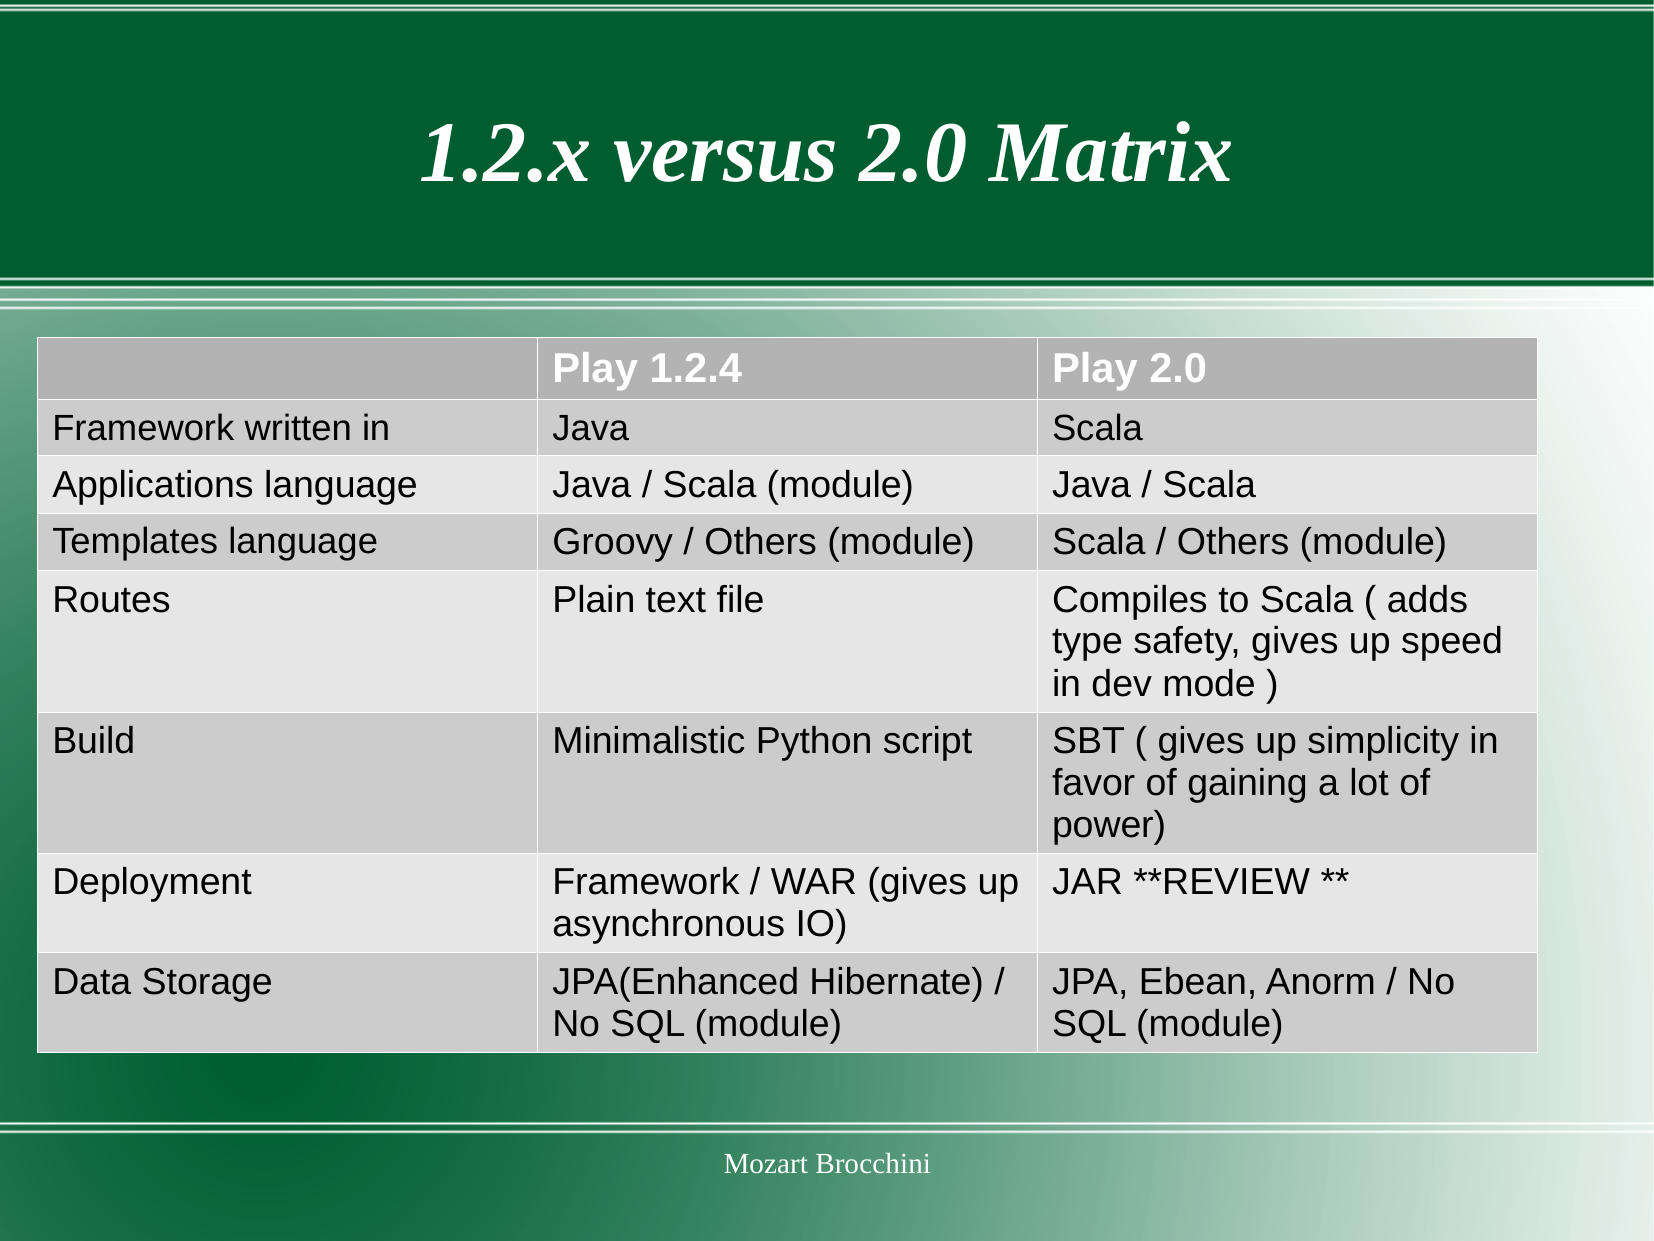

# 1.2.x versus 2.0 Matrix
| | Play 1.2.4 | Play 2.0 |
| --- | --- | --- |
| Framework written in | Java | Scala |
| Applications language | Java / Scala (module) | Java / Scala |
| Templates language | Groovy / Others (module) | Scala / Others (module) |
| Routes | Plain text file | Compiles to Scala ( adds type safety, gives up speed in dev mode ) |
| Build | Minimalistic Python script | SBT ( gives up simplicity in favor of gaining a lot of power) |
| Deployment | Framework / WAR (gives up asynchronous IO) | JAR \*\*REVIEW \*\* |
| Data Storage | JPA(Enhanced Hibernate) / No SQL (module) | JPA, Ebean, Anorm / No SQL (module) |